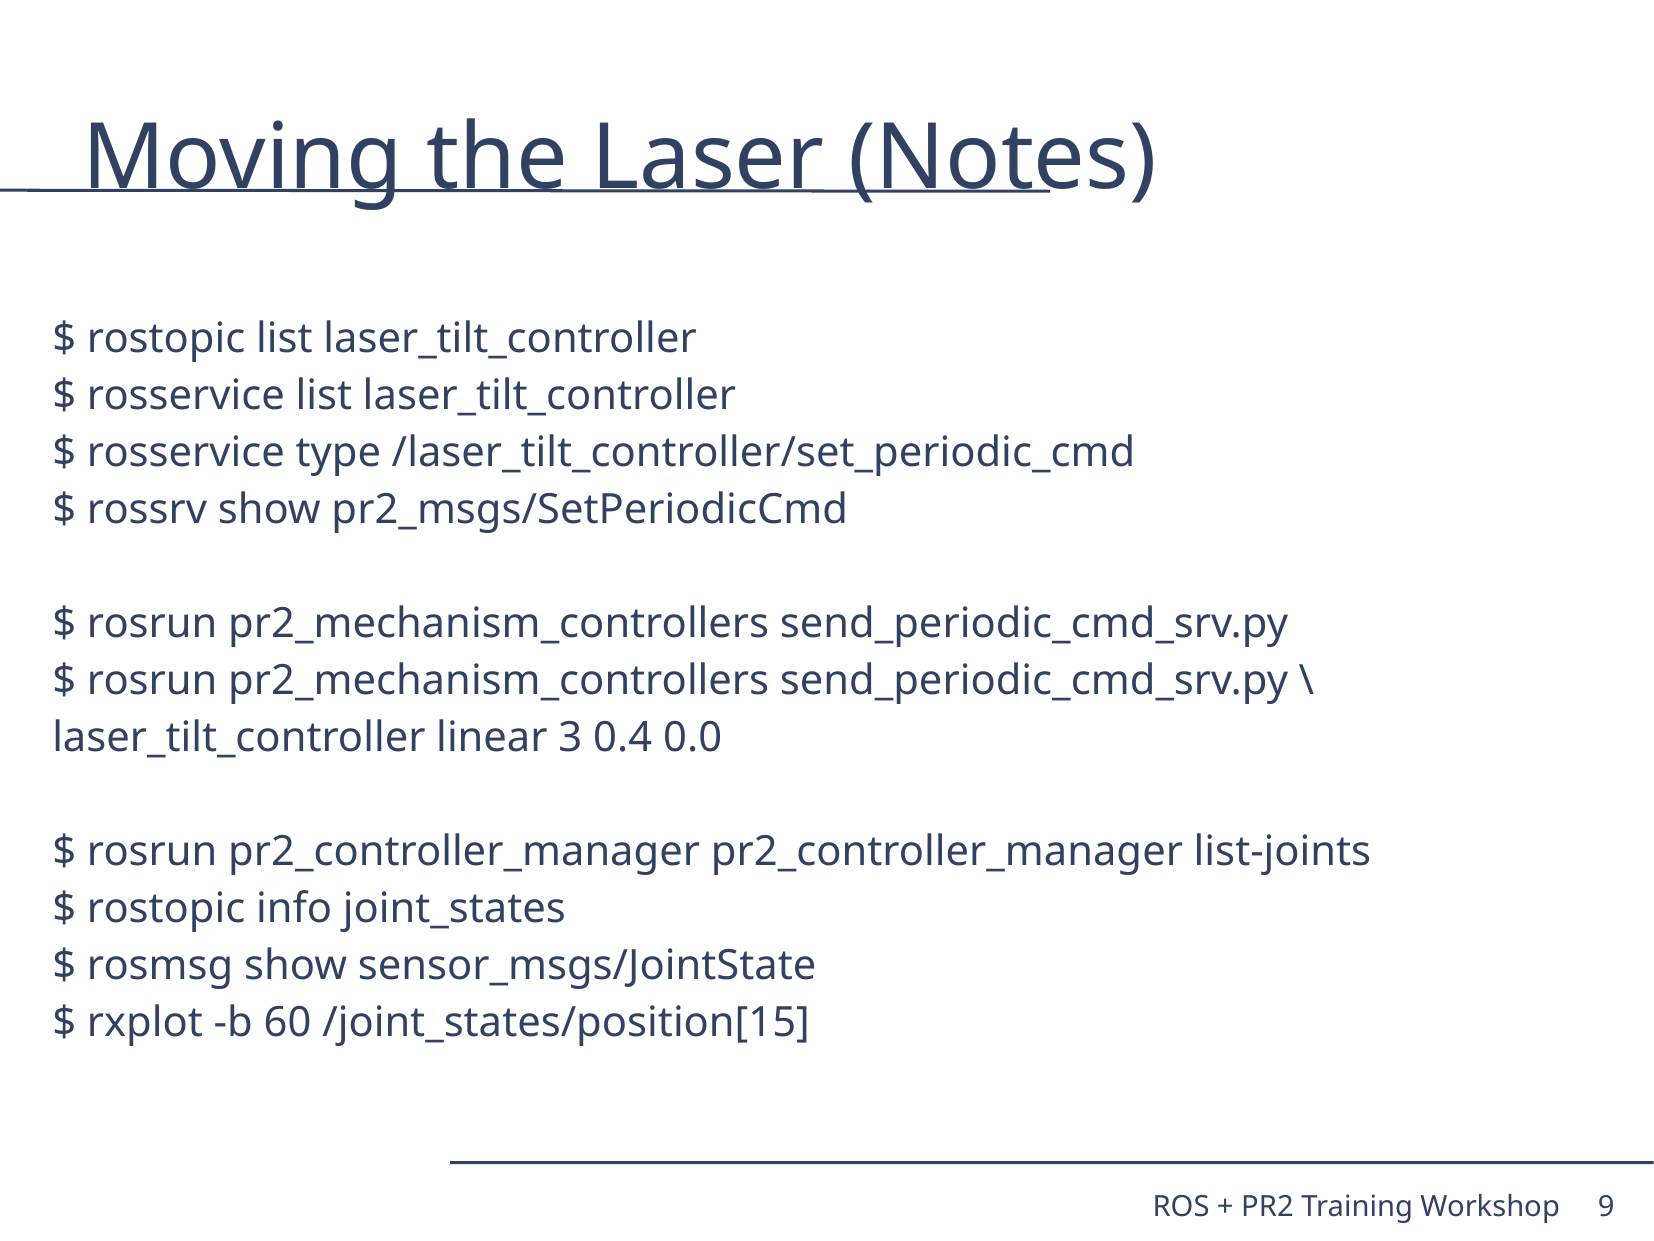

# Moving the Laser (Notes)
$ rostopic list laser_tilt_controller
$ rosservice list laser_tilt_controller
$ rosservice type /laser_tilt_controller/set_periodic_cmd
$ rossrv show pr2_msgs/SetPeriodicCmd
$ rosrun pr2_mechanism_controllers send_periodic_cmd_srv.py
$ rosrun pr2_mechanism_controllers send_periodic_cmd_srv.py \ laser_tilt_controller linear 3 0.4 0.0
$ rosrun pr2_controller_manager pr2_controller_manager list-joints
$ rostopic info joint_states
$ rosmsg show sensor_msgs/JointState
$ rxplot -b 60 /joint_states/position[15]